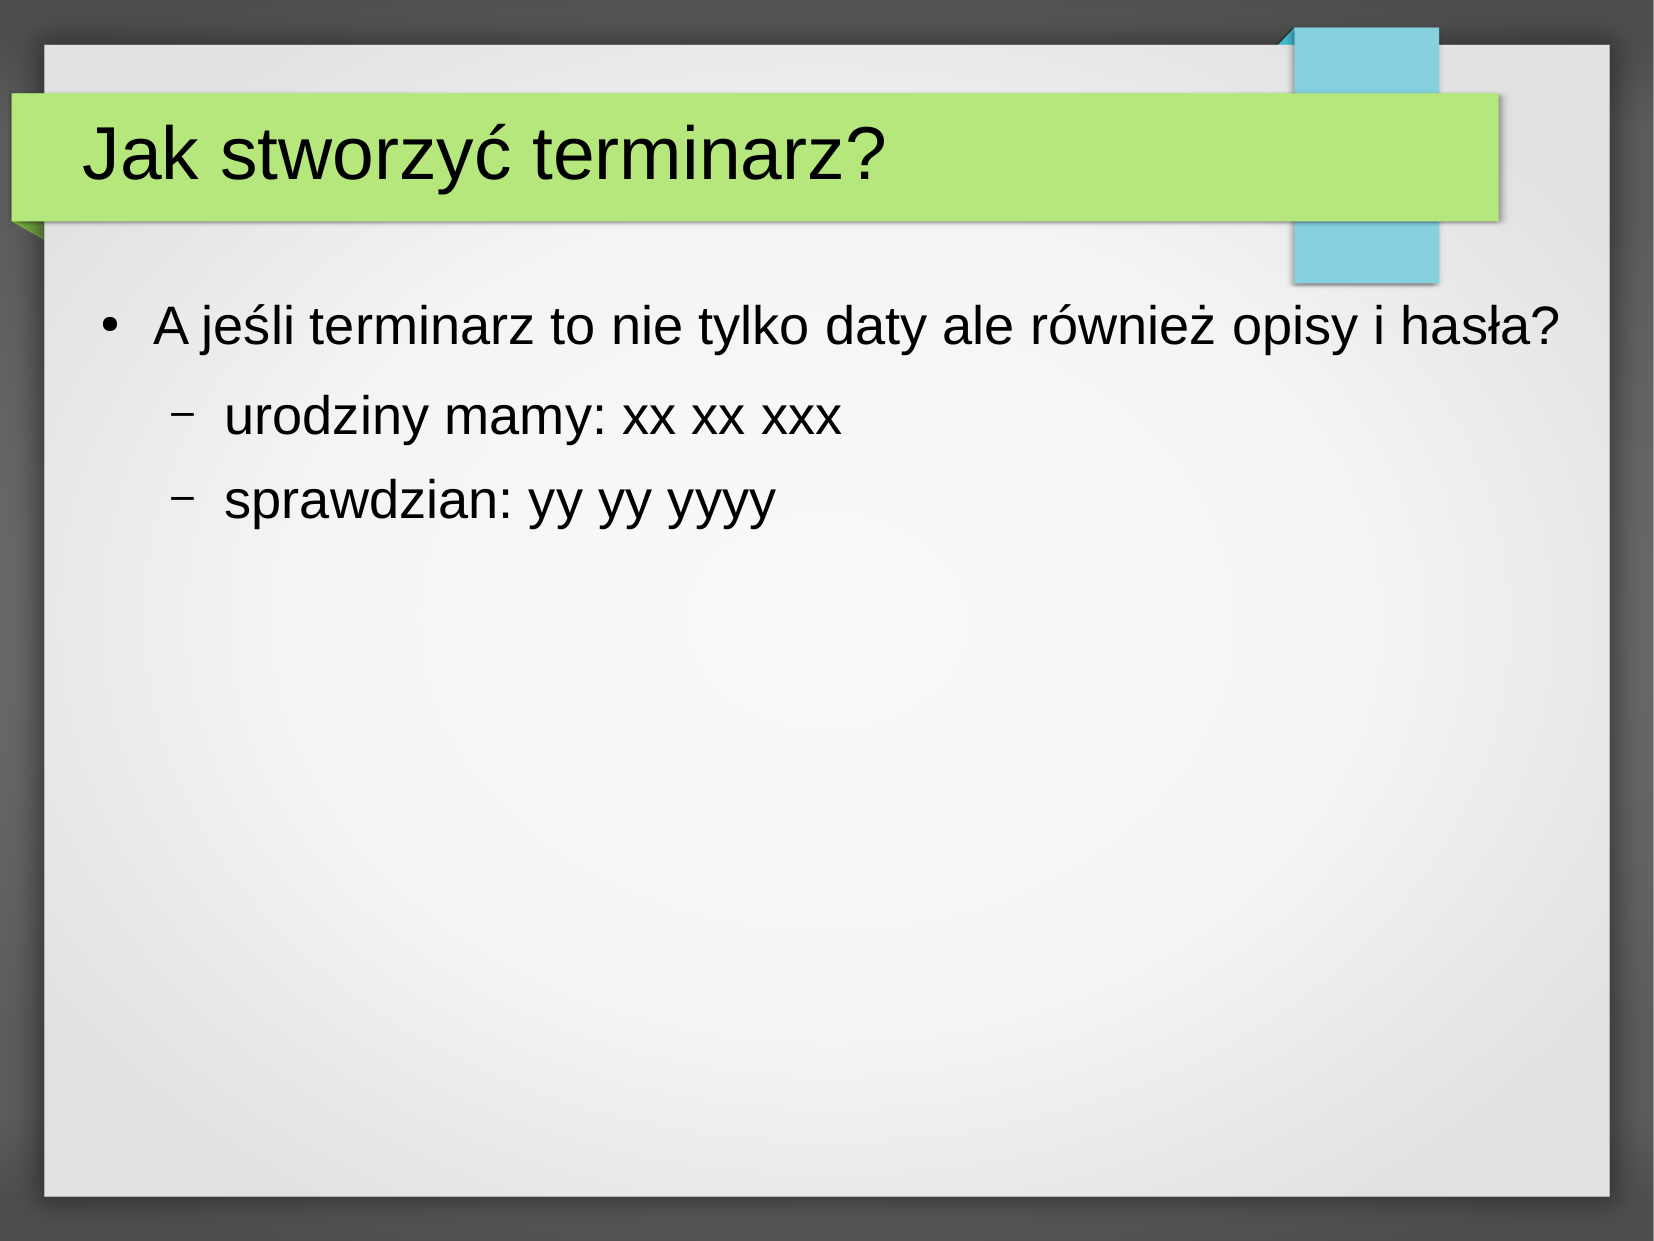

# Jak stworzyć terminarz?
A jeśli terminarz to nie tylko daty ale również opisy i hasła?
urodziny mamy: xx xx xxx
sprawdzian: yy yy yyyy